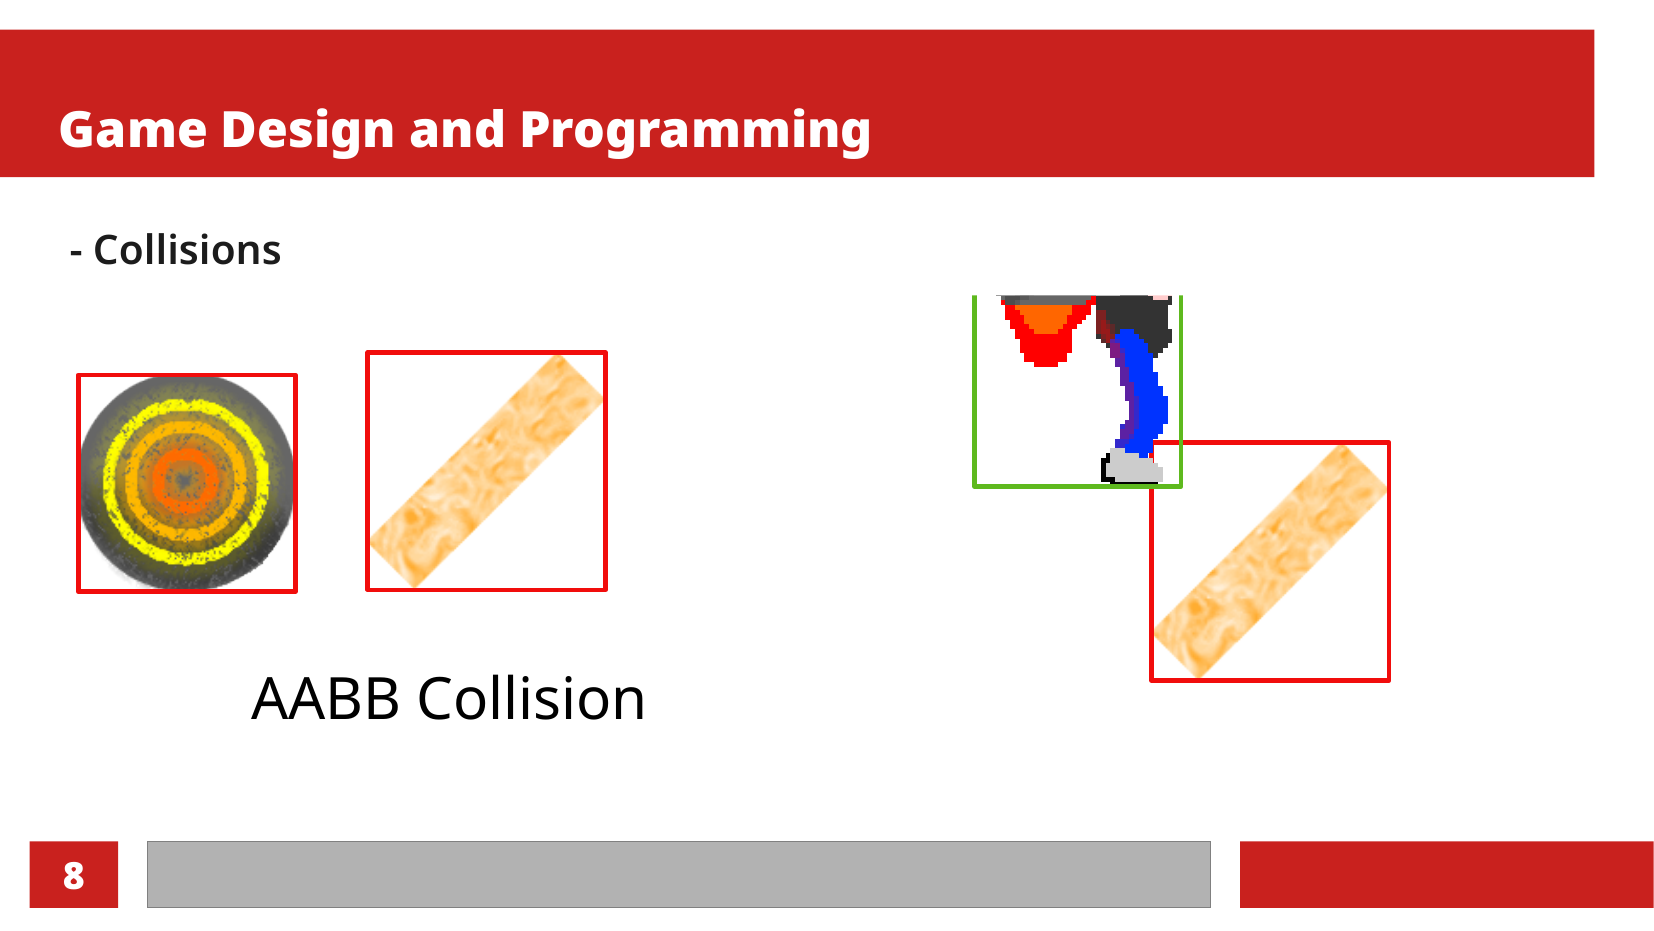

# Game Design and Programming
 - Collisions
AABB Collision
8